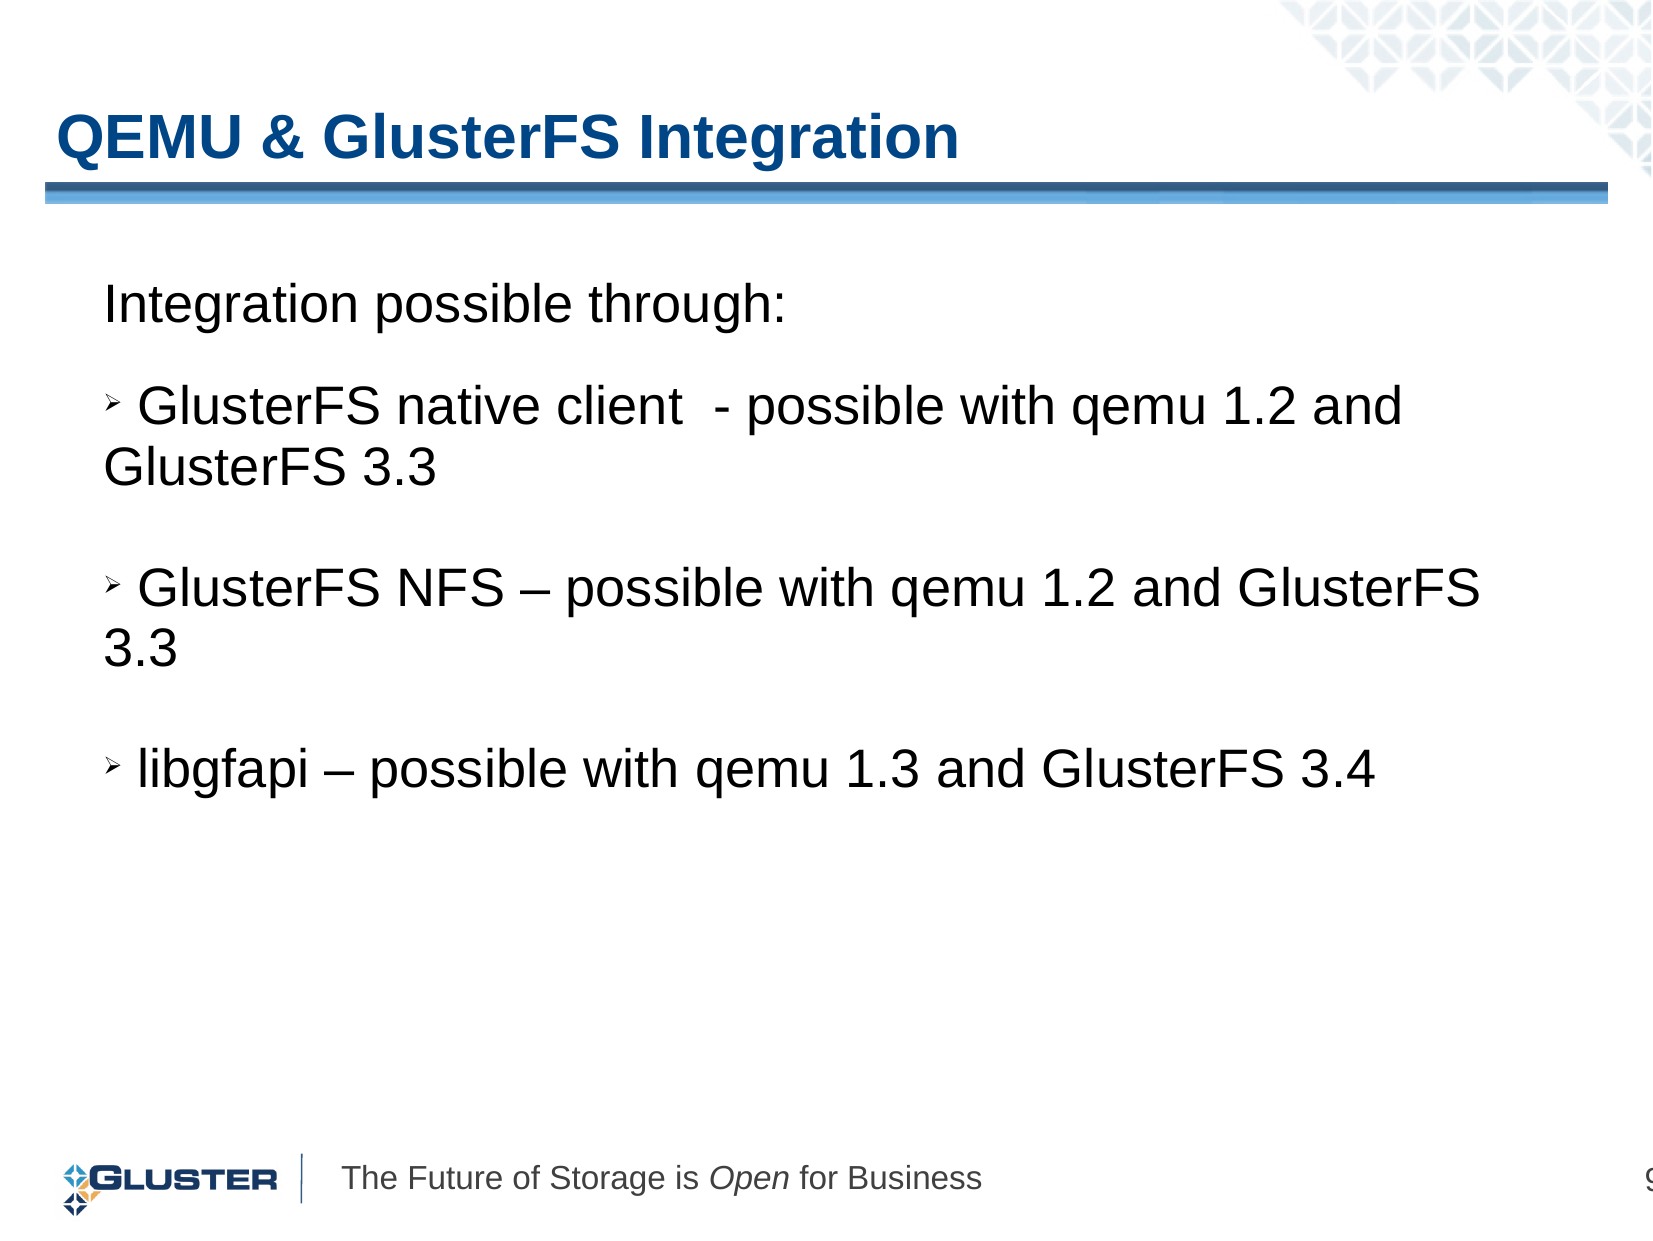

QEMU & GlusterFS Integration
Integration possible through:
 GlusterFS native client - possible with qemu 1.2 and GlusterFS 3.3
 GlusterFS NFS – possible with qemu 1.2 and GlusterFS 3.3
 libgfapi – possible with qemu 1.3 and GlusterFS 3.4